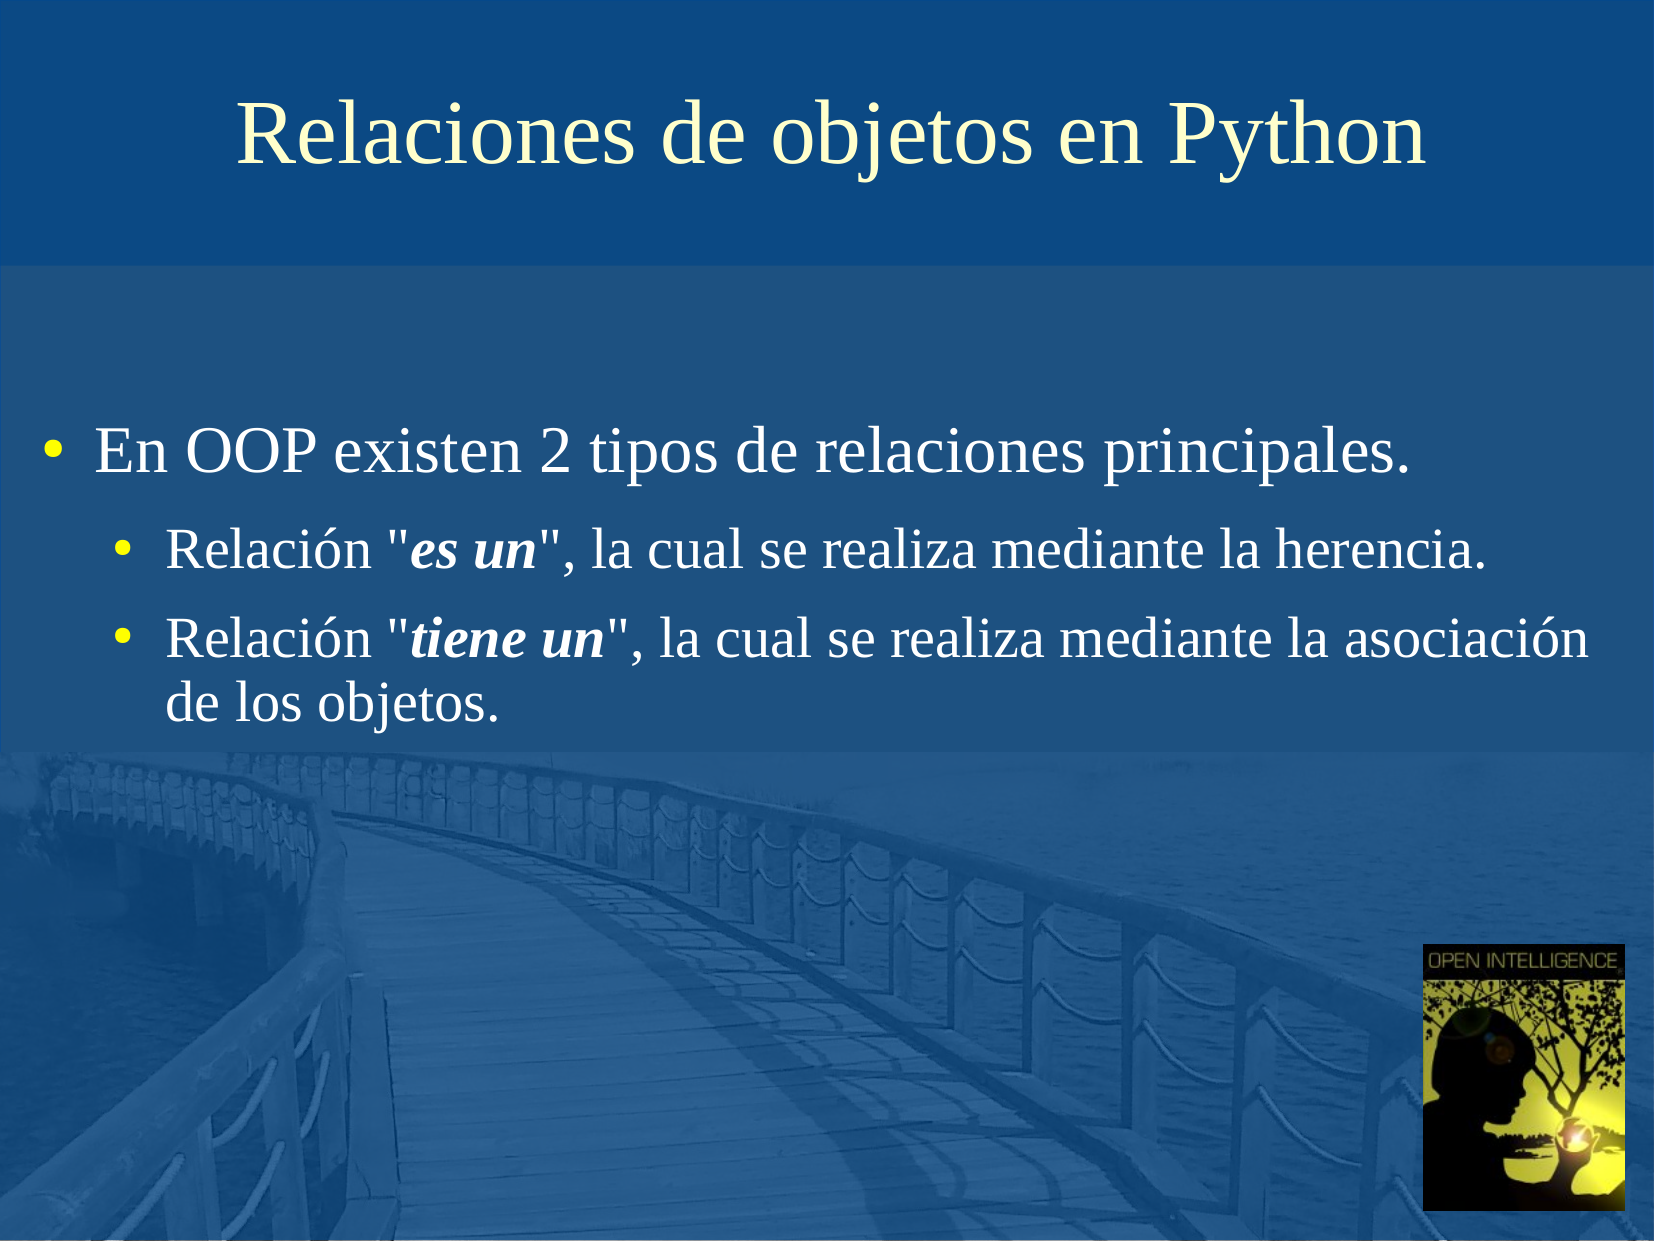

# Relaciones de objetos en Python
En OOP existen 2 tipos de relaciones principales.
Relación "es un", la cual se realiza mediante la herencia.
Relación "tiene un", la cual se realiza mediante la asociación de los objetos.